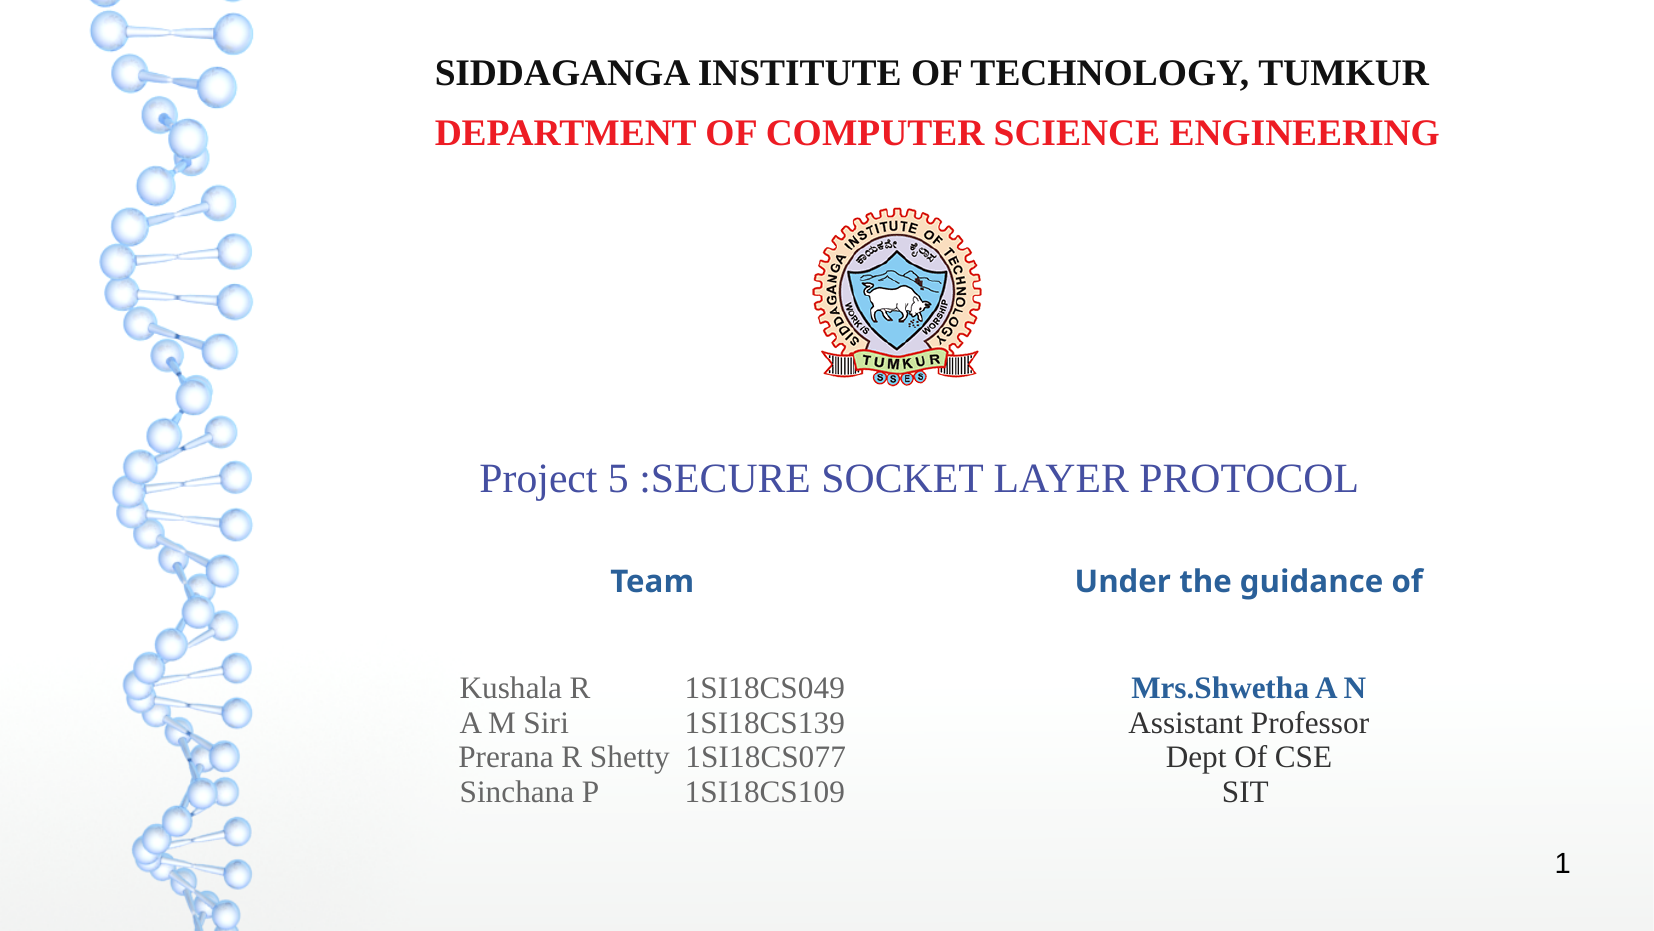

SIDDAGANGA INSTITUTE OF TECHNOLOGY, TUMKUR
DEPARTMENT OF COMPUTER SCIENCE ENGINEERING
# Project 5 :SECURE SOCKET LAYER PROTOCOL
Team
Kushala R		1SI18CS049
A M Siri		1SI18CS139
Prerana R Shetty 1SI18CS077
Sinchana P		1SI18CS109
Under the guidance of
Mrs.Shwetha A N
Assistant Professor
Dept Of CSE
SIT
1